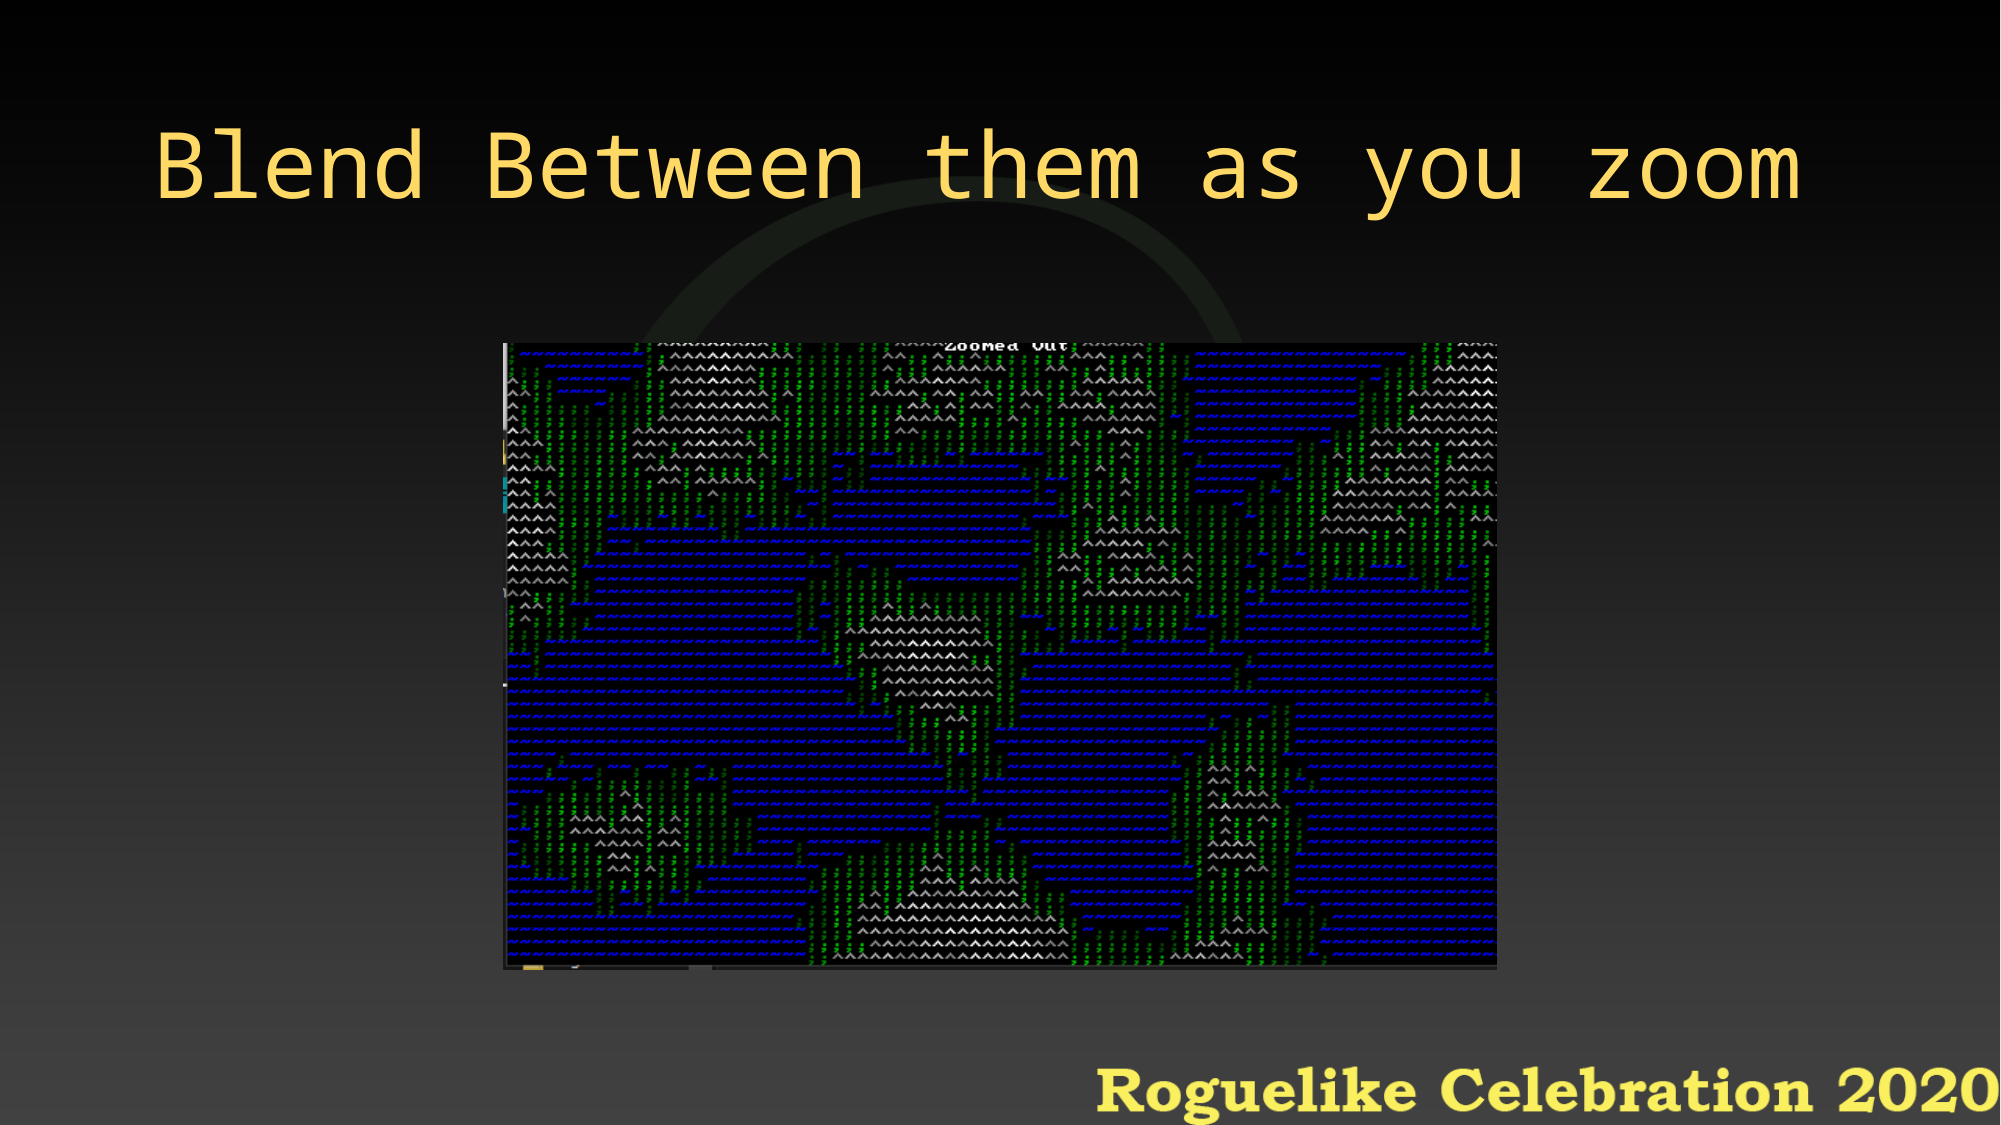

# Blend Between them as you zoom